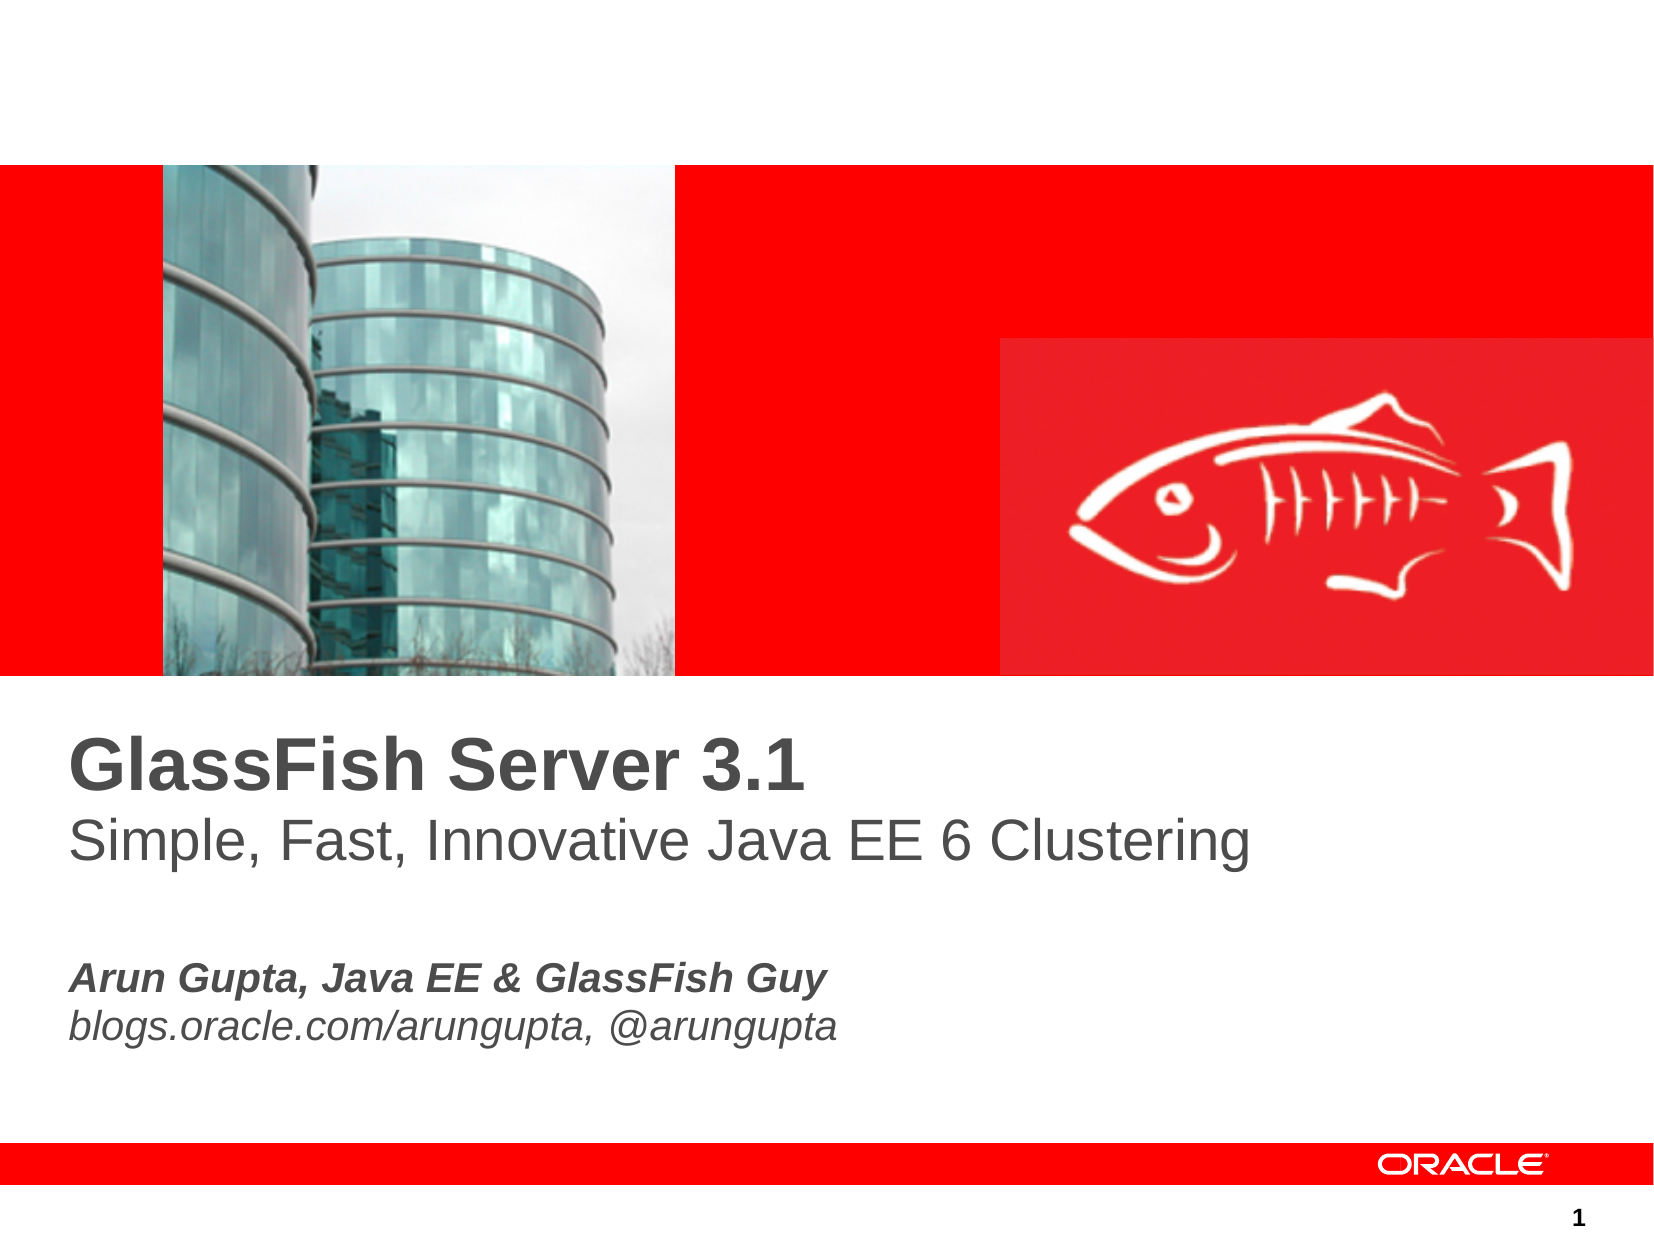

GlassFish Server 3.1
Simple, Fast, Innovative Java EE 6 Clustering
Arun Gupta, Java EE & GlassFish Guy
blogs.oracle.com/arungupta, @arungupta